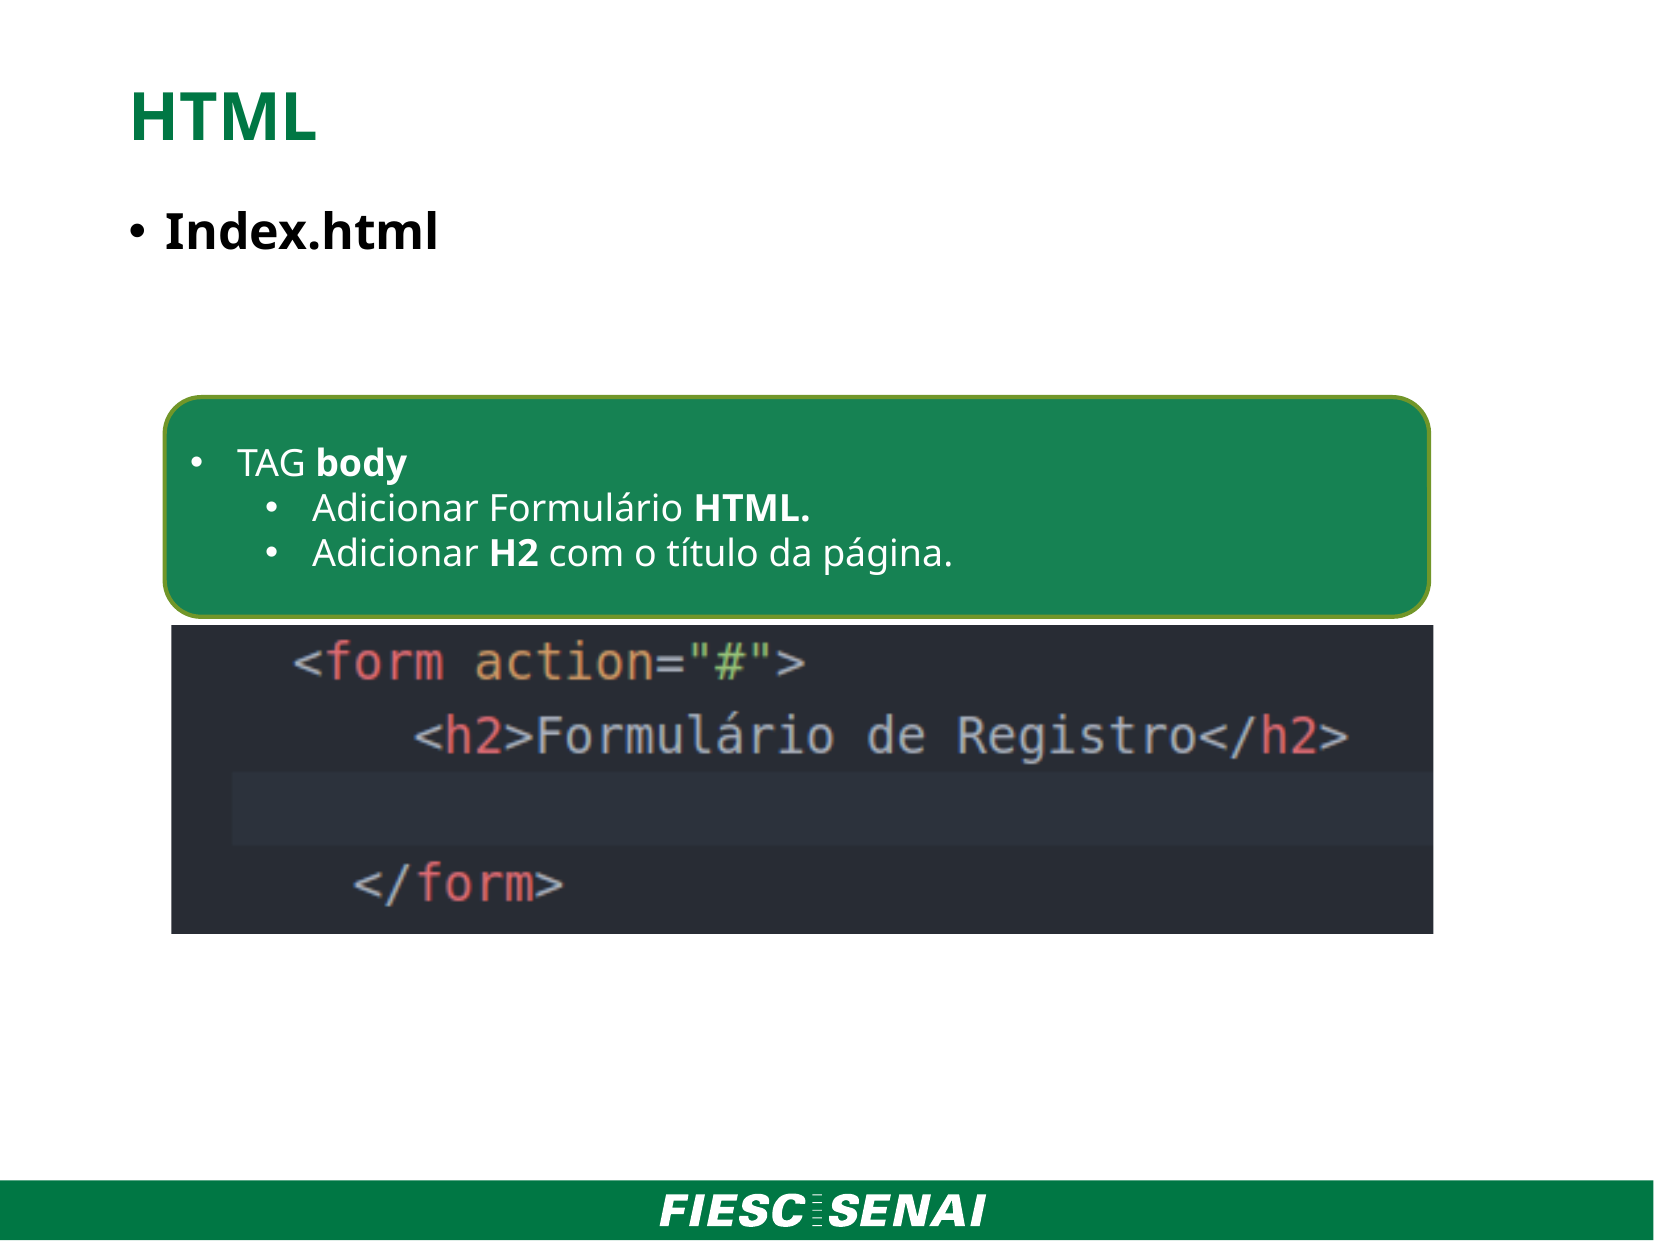

HTML
Index.html
TAG body
Adicionar Formulário HTML.
Adicionar H2 com o título da página.